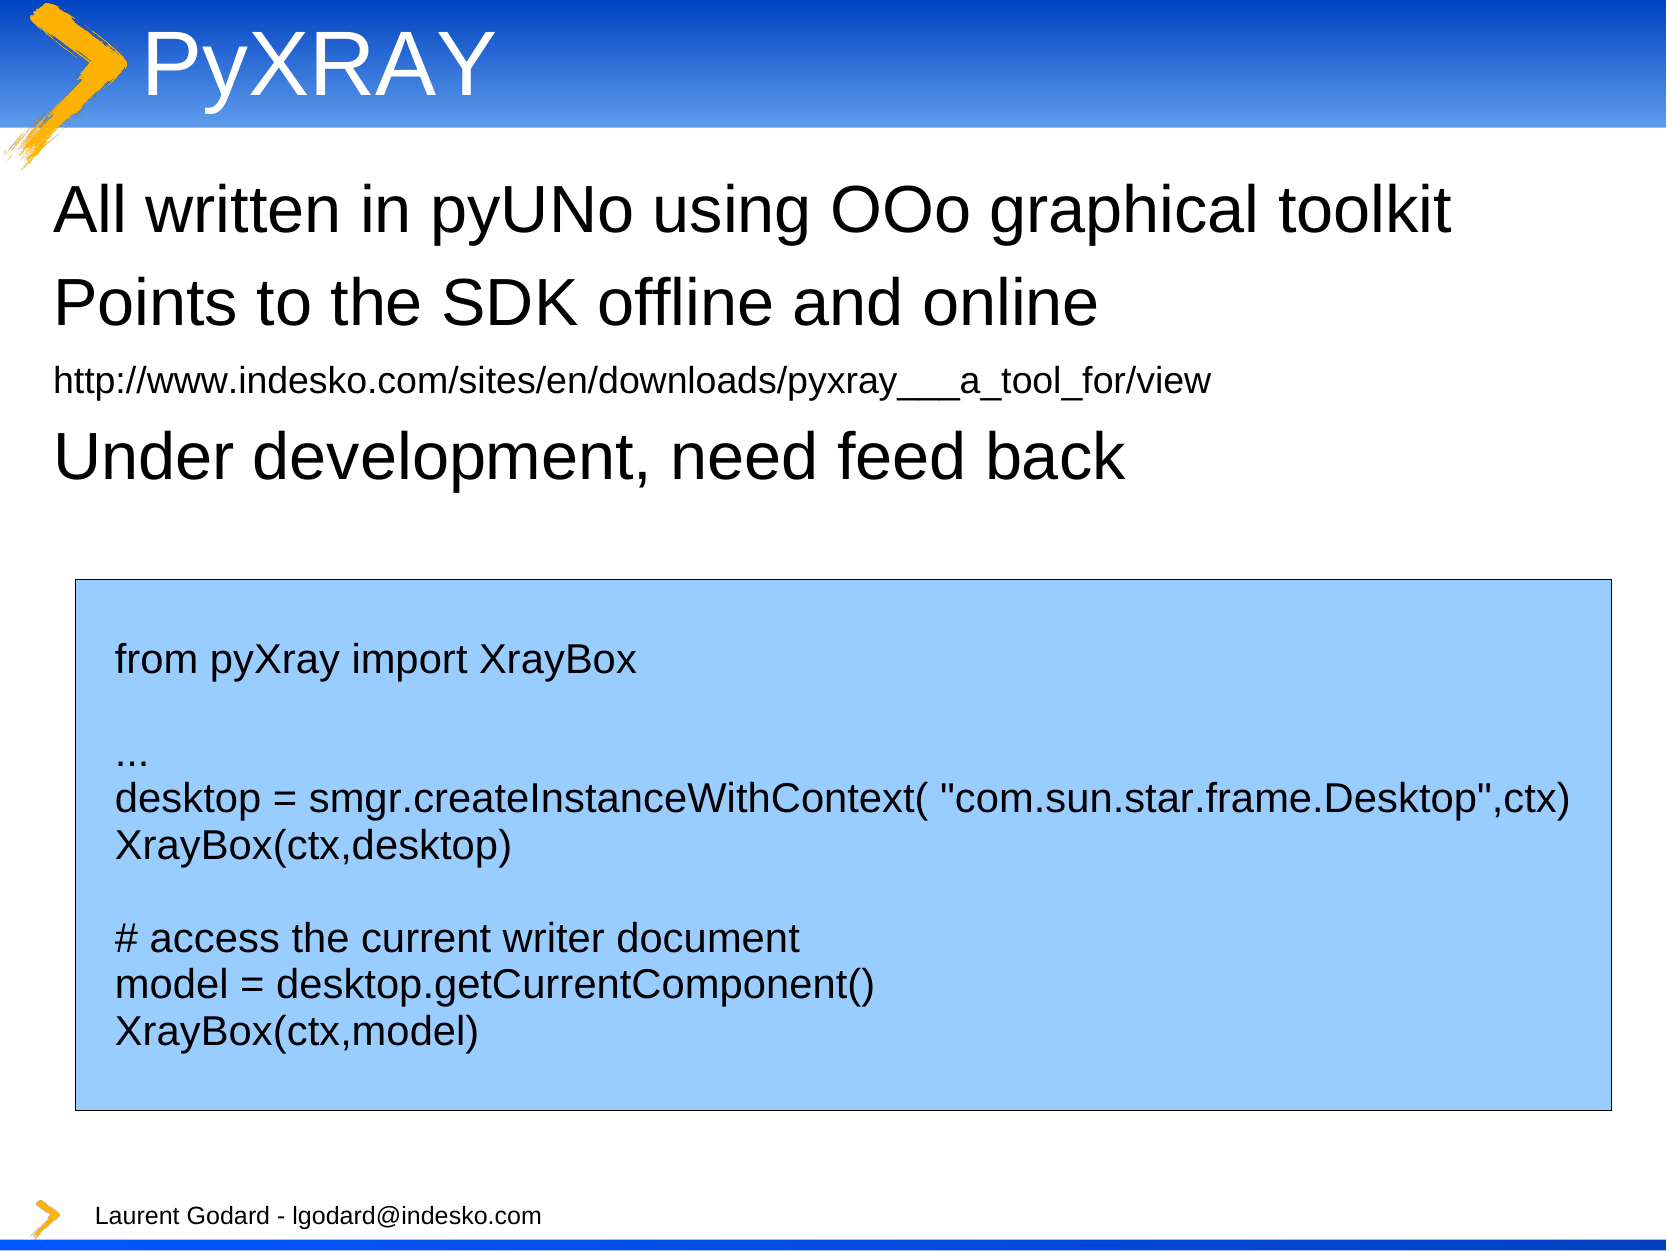

# PyXRAY
All written in pyUNo using OOo graphical toolkit
Points to the SDK offline and online
http://www.indesko.com/sites/en/downloads/pyxray___a_tool_for/view
Under development, need feed back
from pyXray import XrayBox
...
desktop = smgr.createInstanceWithContext( "com.sun.star.frame.Desktop",ctx)
XrayBox(ctx,desktop)
# access the current writer document
model = desktop.getCurrentComponent()
XrayBox(ctx,model)